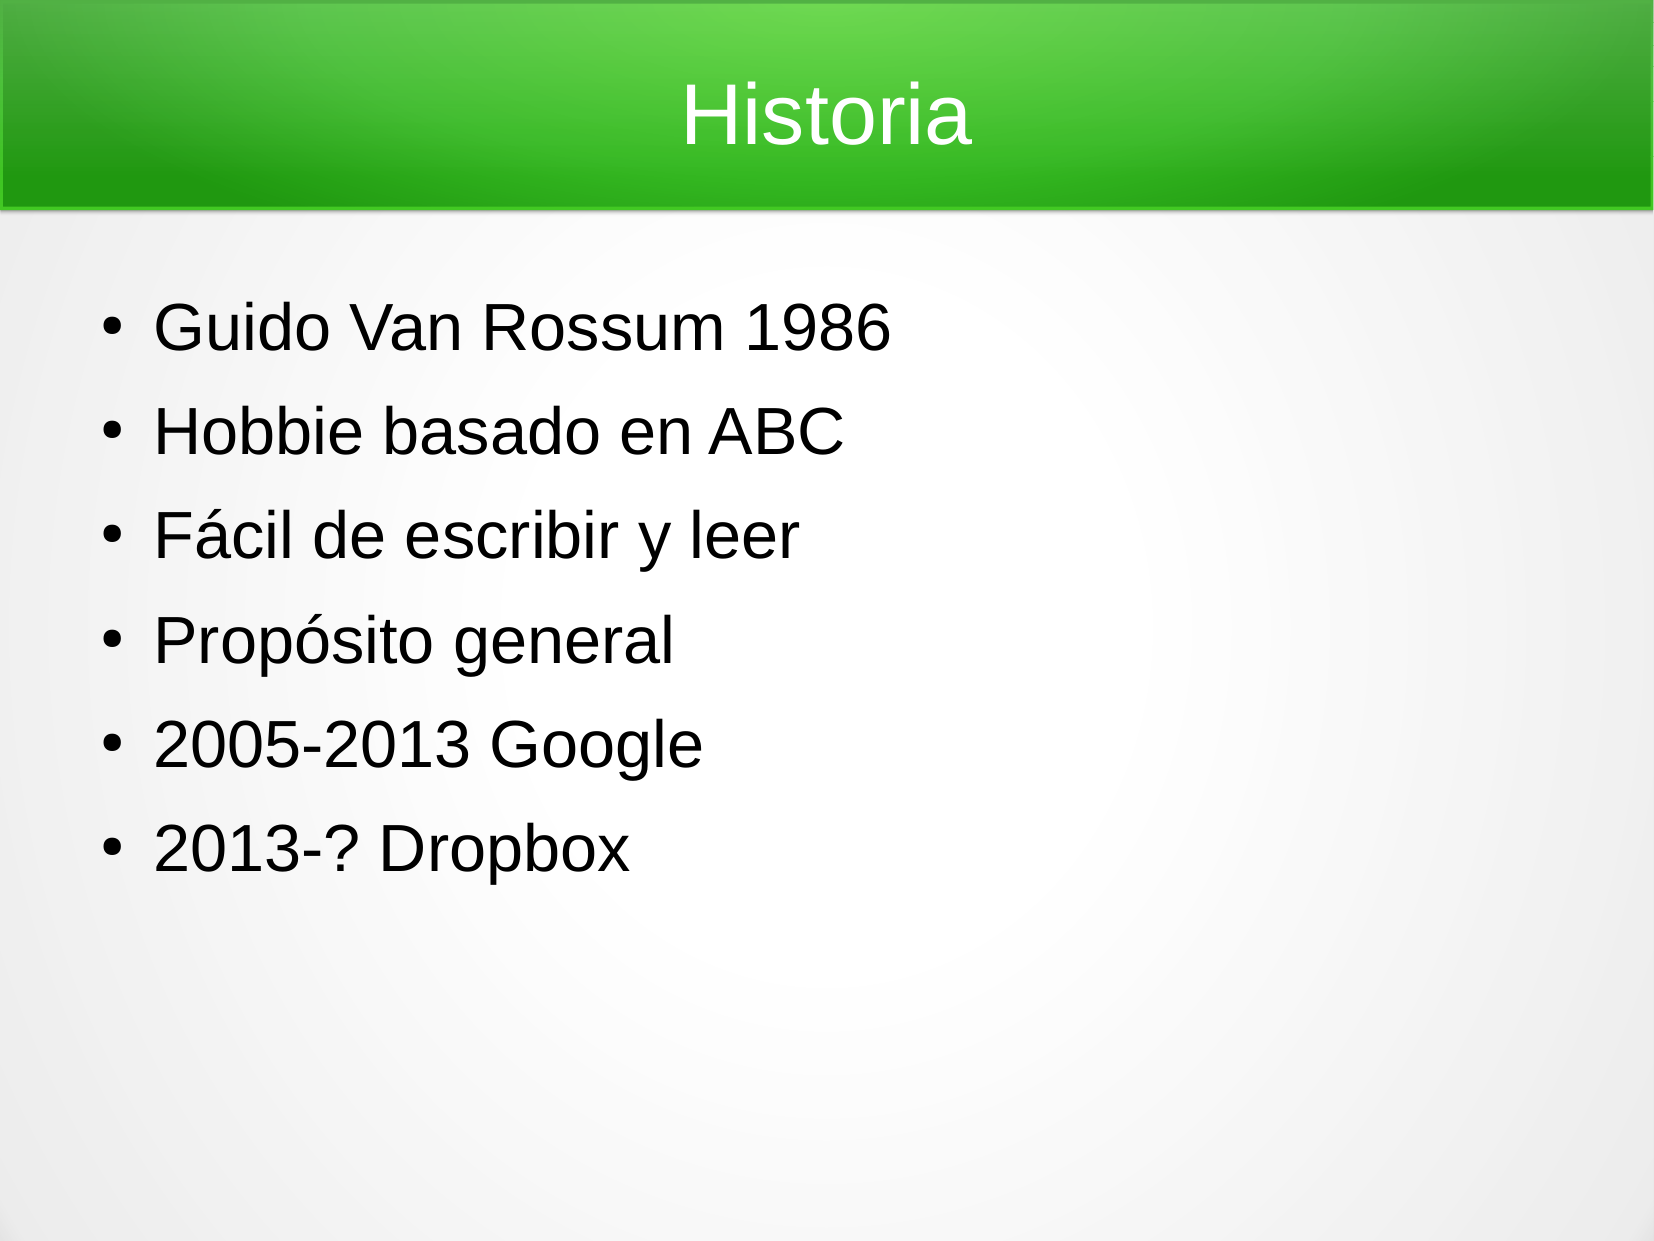

# Historia
Guido Van Rossum 1986
Hobbie basado en ABC
Fácil de escribir y leer
Propósito general
2005-2013 Google
2013-? Dropbox